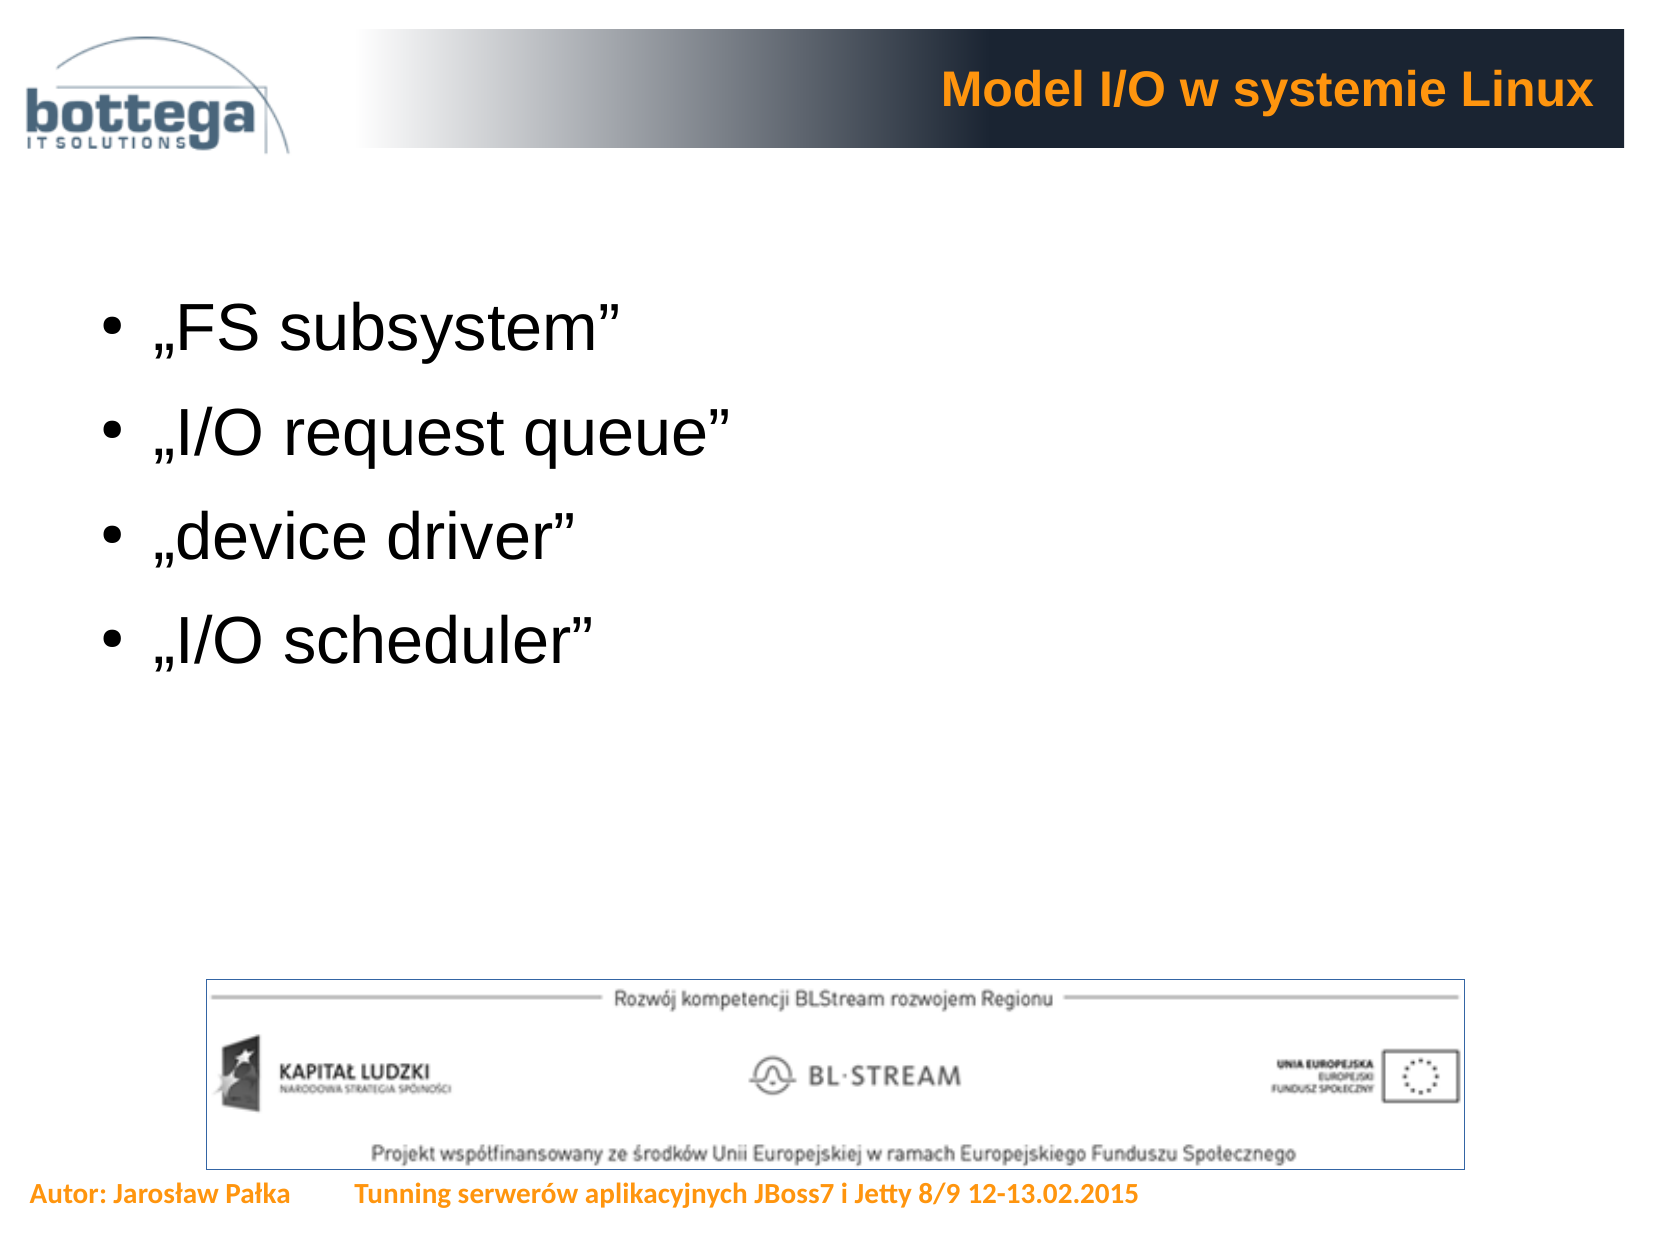

# Model I/O w systemie Linux
„FS subsystem”
„I/O request queue”
„device driver”
„I/O scheduler”